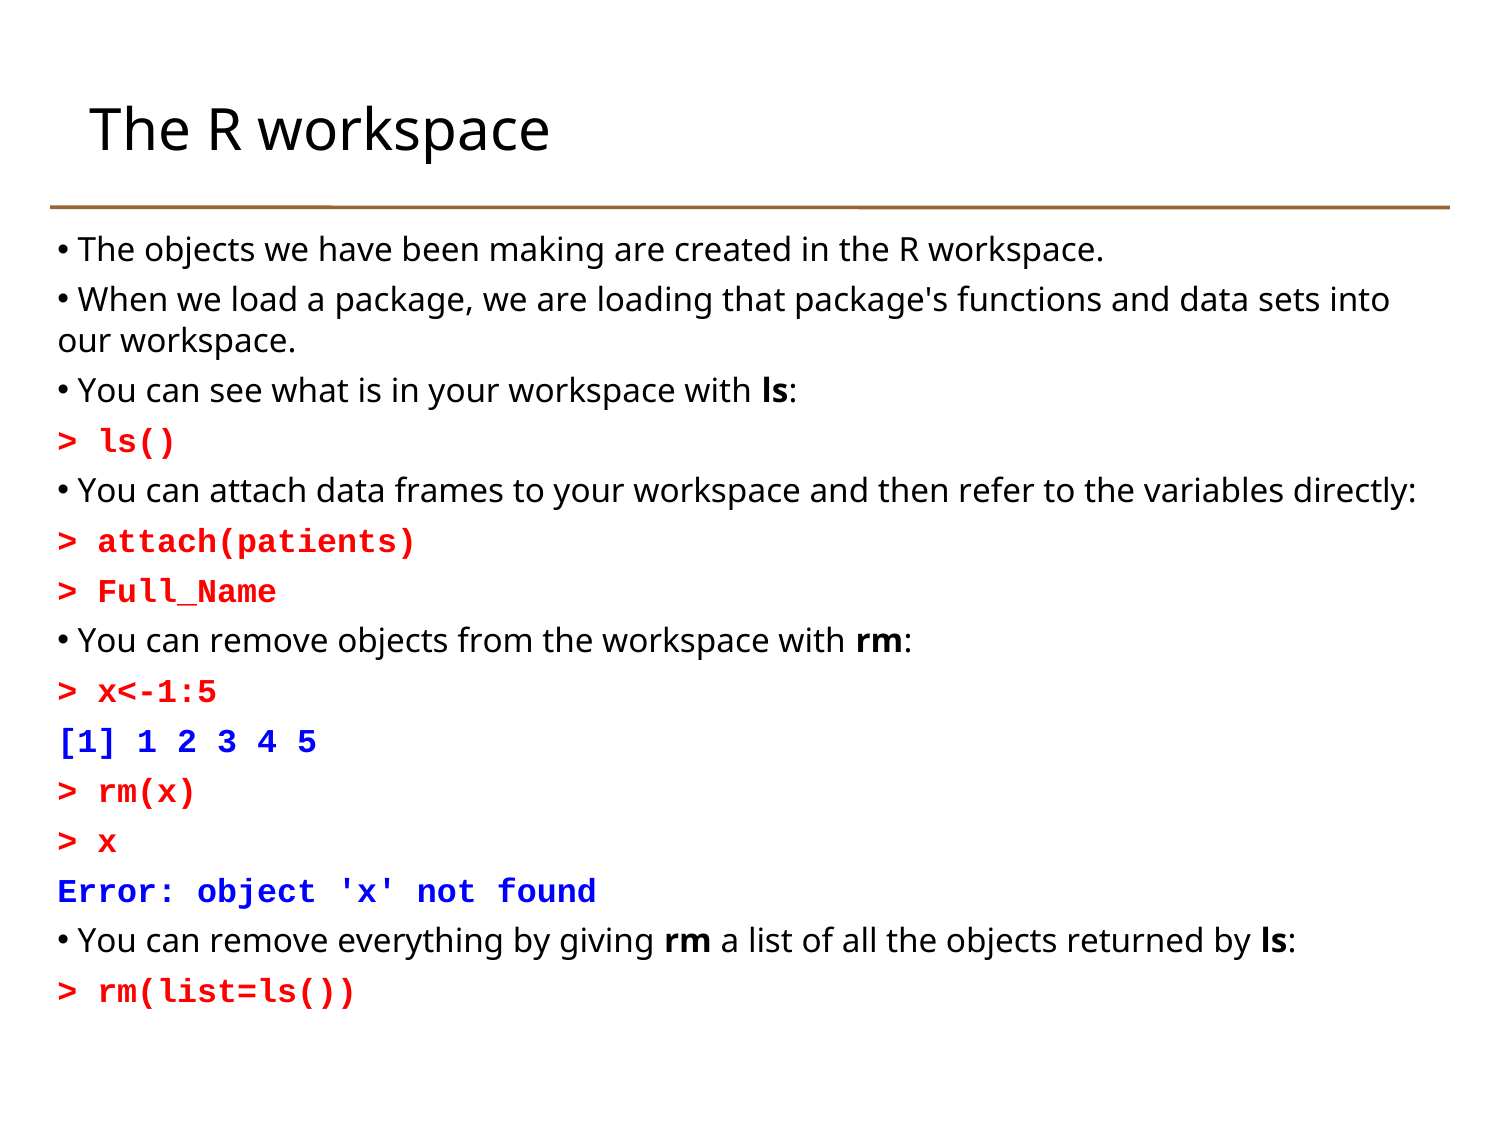

The R workspace
 The objects we have been making are created in the R workspace.
 When we load a package, we are loading that package's functions and data sets into our workspace.
 You can see what is in your workspace with ls:
> ls()
 You can attach data frames to your workspace and then refer to the variables directly:
> attach(patients)
> Full_Name
 You can remove objects from the workspace with rm:
> x<-1:5
[1] 1 2 3 4 5
> rm(x)
> x
Error: object 'x' not found
 You can remove everything by giving rm a list of all the objects returned by ls:
> rm(list=ls())